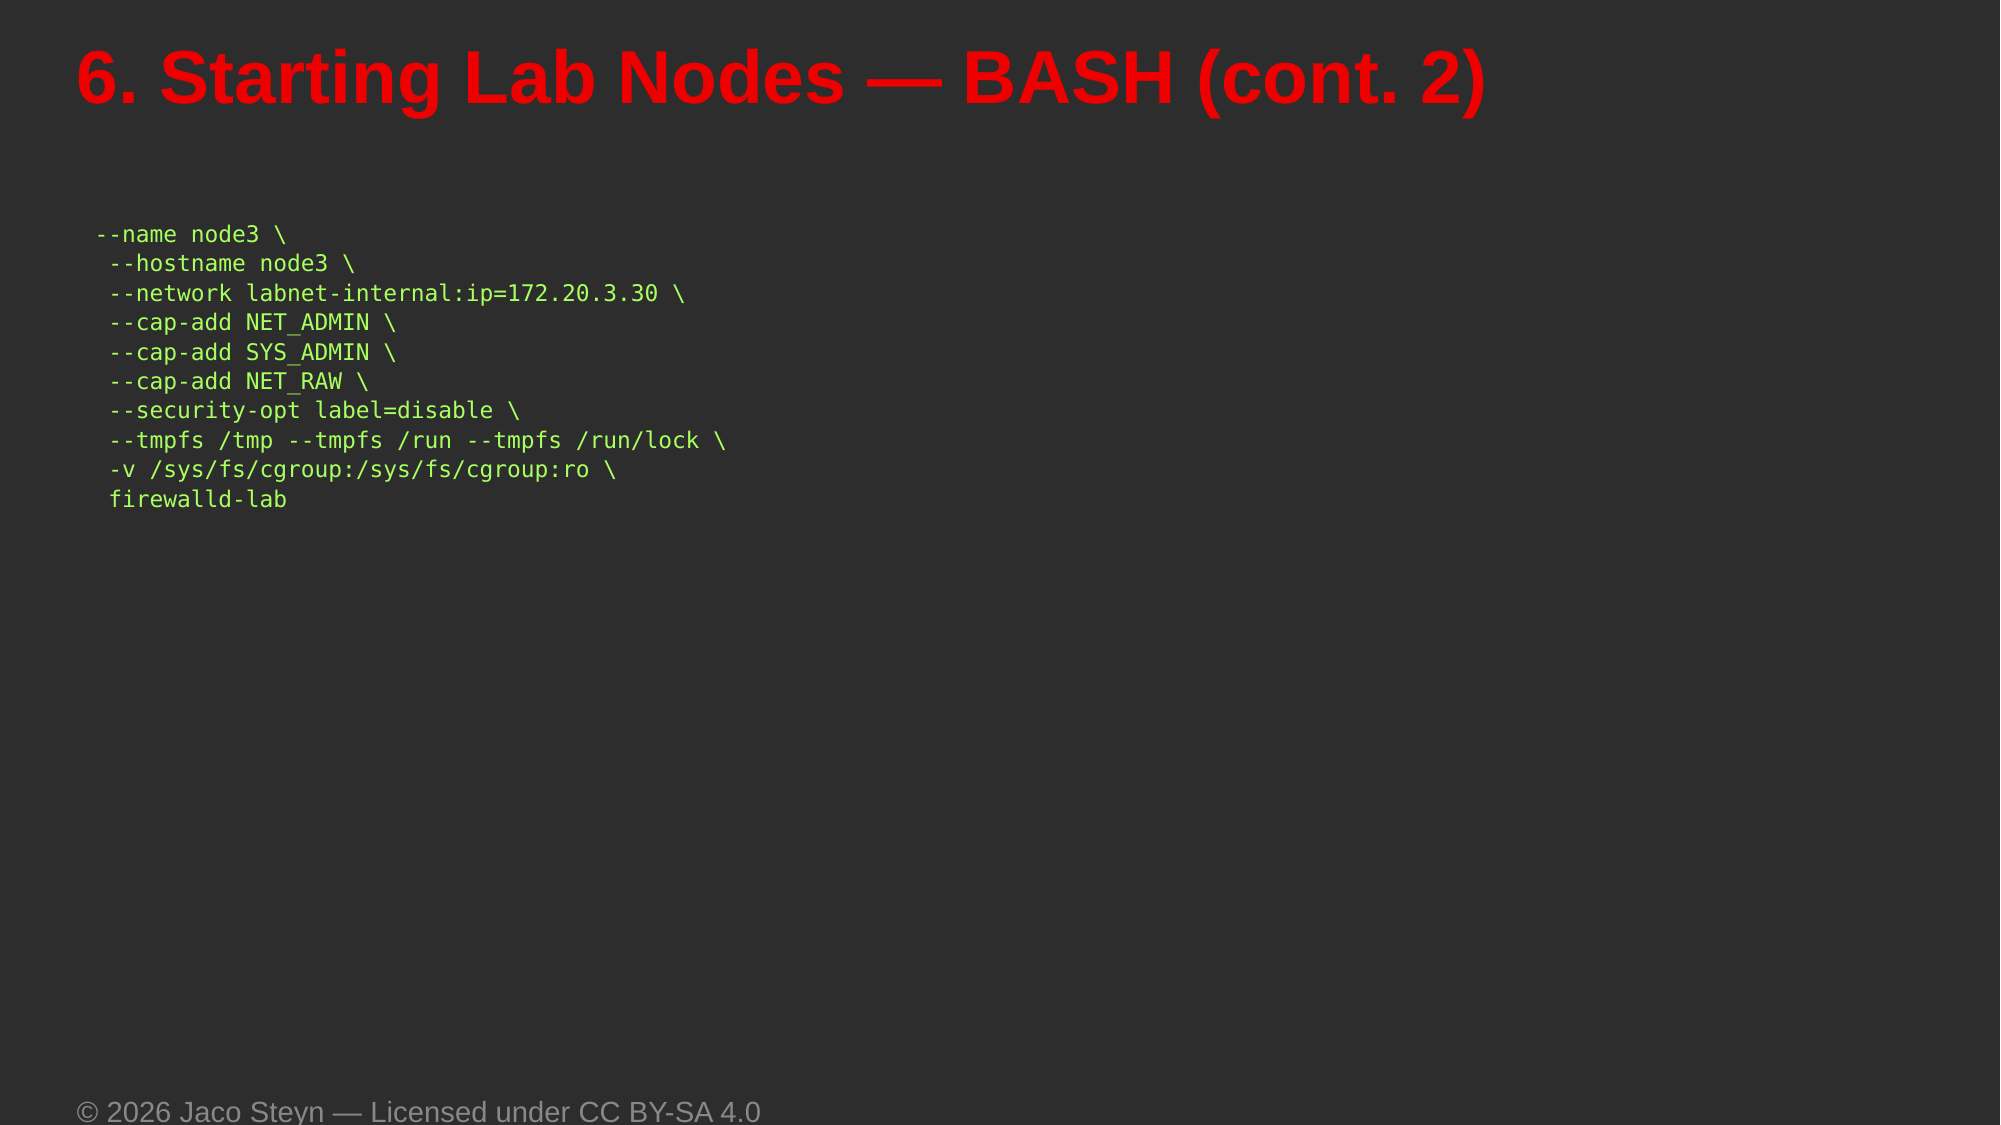

6. Starting Lab Nodes — BASH (cont. 2)
--name node3 \
 --hostname node3 \
 --network labnet-internal:ip=172.20.3.30 \
 --cap-add NET_ADMIN \
 --cap-add SYS_ADMIN \
 --cap-add NET_RAW \
 --security-opt label=disable \
 --tmpfs /tmp --tmpfs /run --tmpfs /run/lock \
 -v /sys/fs/cgroup:/sys/fs/cgroup:ro \
 firewalld-lab
© 2026 Jaco Steyn — Licensed under CC BY-SA 4.0